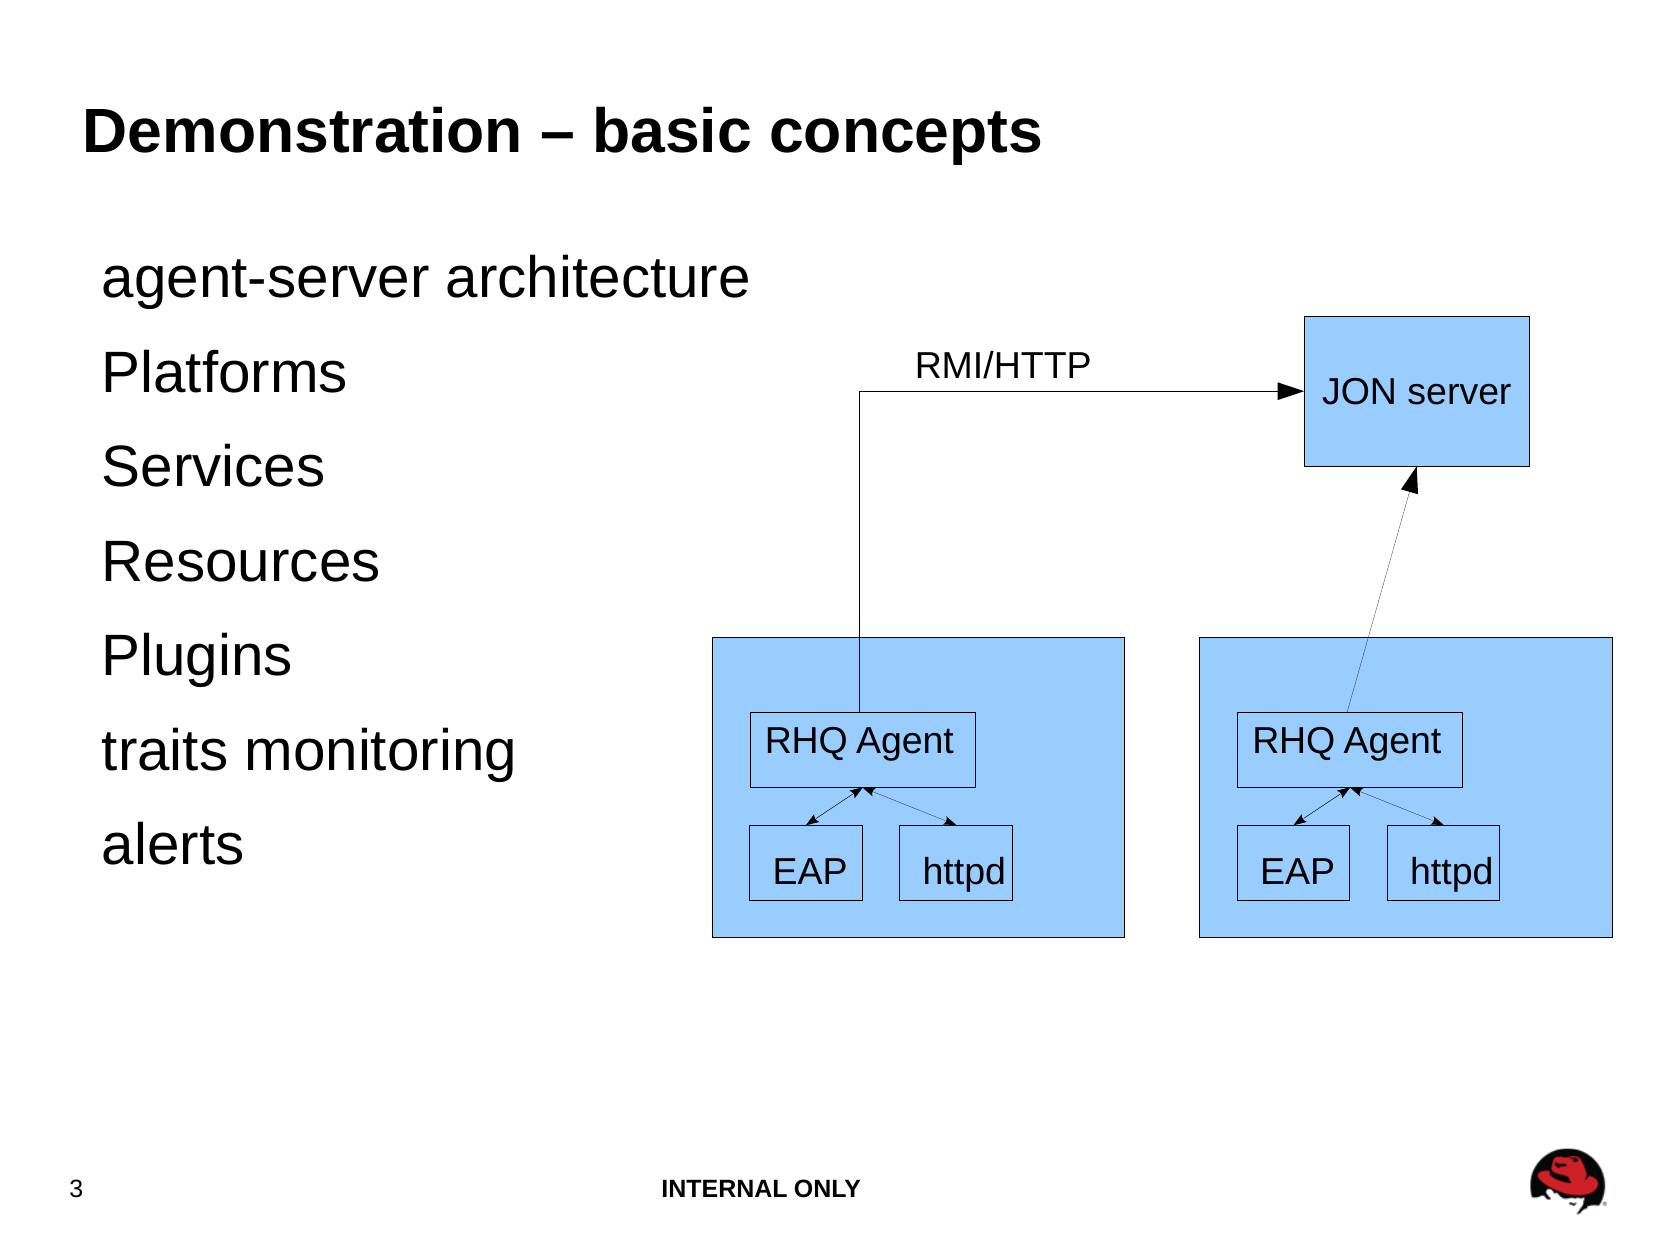

# Demonstration – basic concepts
agent-server architecture
Platforms
Services
Resources
Plugins
traits monitoring
alerts
JON server
RMI/HTTP
RHQ Agent
RHQ Agent
EAP
httpd
EAP
httpd